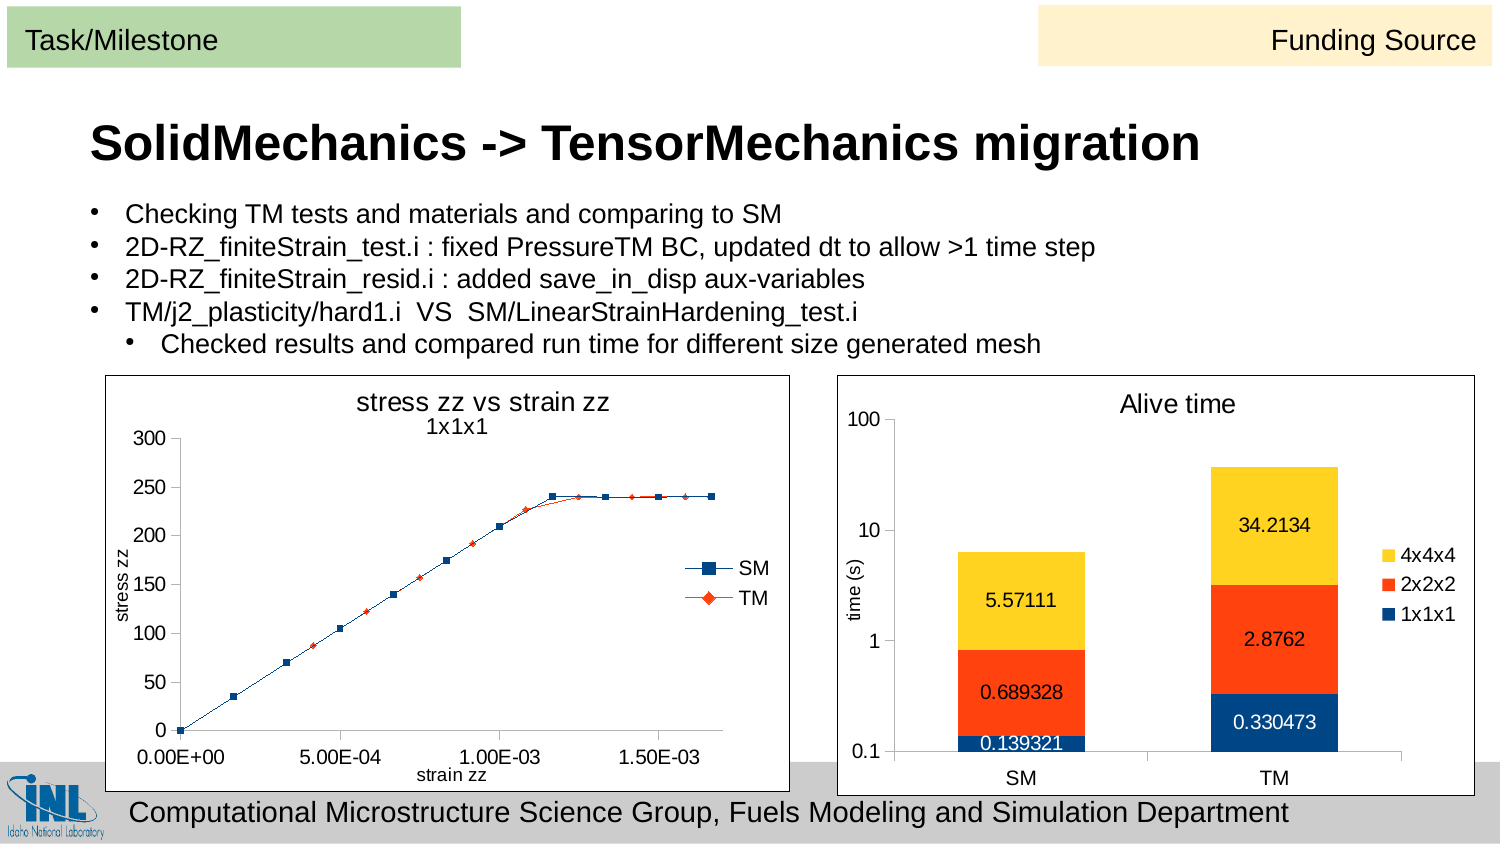

Task/Milestone
Funding Source
SolidMechanics -> TensorMechanics migration
Checking TM tests and materials and comparing to SM
2D-RZ_finiteStrain_test.i : fixed PressureTM BC, updated dt to allow >1 time step
2D-RZ_finiteStrain_resid.i : added save_in_disp aux-variables
TM/j2_plasticity/hard1.i VS SM/LinearStrainHardening_test.i
Checked results and compared run time for different size generated mesh
### Chart: stress zz vs strain zz
1x1x1
| Category | SM | TM |
|---|---|---|
### Chart: Alive time
| Category | 1x1x1 | 2x2x2 | 4x4x4 |
|---|---|---|---|
| SM | 0.139321 | 0.689328 | 5.57111 |
| TM | 0.330473 | 2.8762 | 34.2134 |